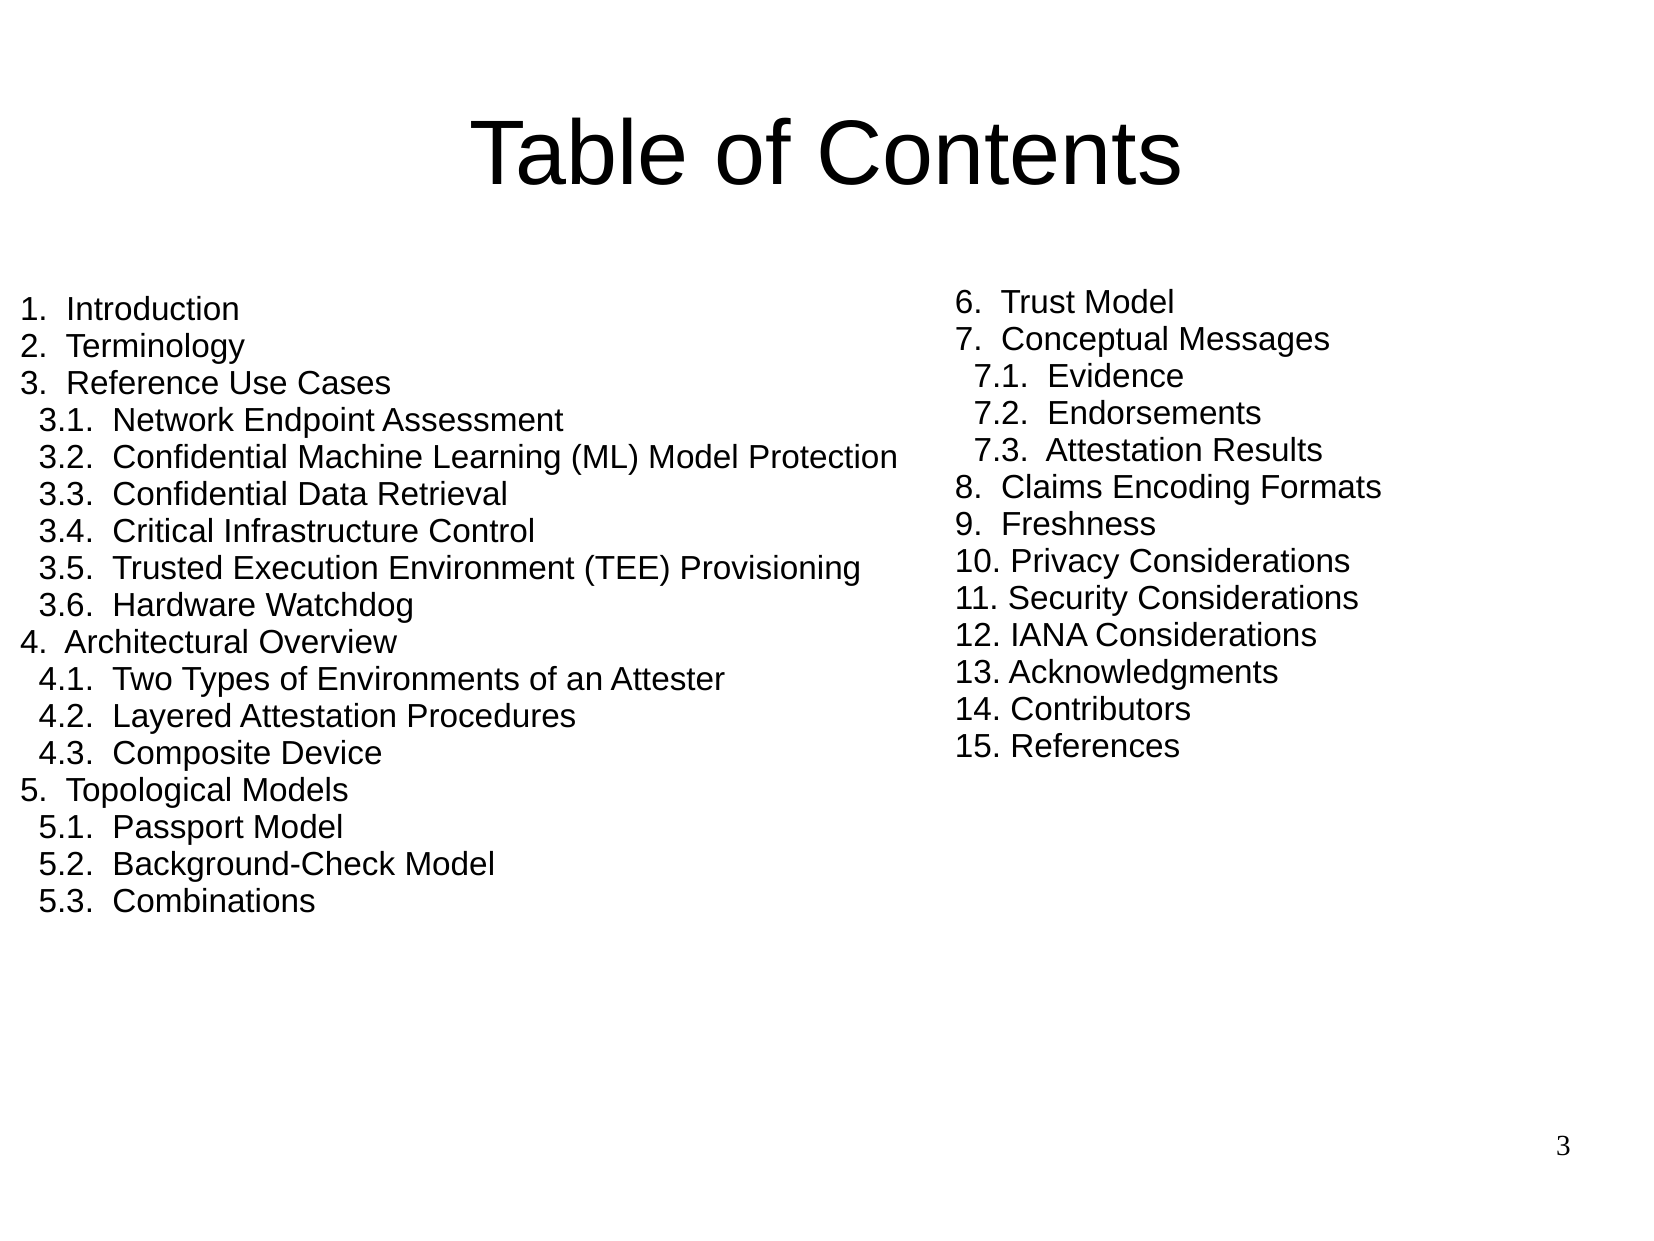

# Table of Contents
 6. Trust Model
 7. Conceptual Messages
 7.1. Evidence
 7.2. Endorsements
 7.3. Attestation Results
 8. Claims Encoding Formats
 9. Freshness
 10. Privacy Considerations
 11. Security Considerations
 12. IANA Considerations
 13. Acknowledgments
 14. Contributors
 15. References
 1. Introduction
 2. Terminology
 3. Reference Use Cases
 3.1. Network Endpoint Assessment
 3.2. Confidential Machine Learning (ML) Model Protection
 3.3. Confidential Data Retrieval
 3.4. Critical Infrastructure Control
 3.5. Trusted Execution Environment (TEE) Provisioning
 3.6. Hardware Watchdog
 4. Architectural Overview
 4.1. Two Types of Environments of an Attester
 4.2. Layered Attestation Procedures
 4.3. Composite Device
 5. Topological Models
 5.1. Passport Model
 5.2. Background-Check Model
 5.3. Combinations
3